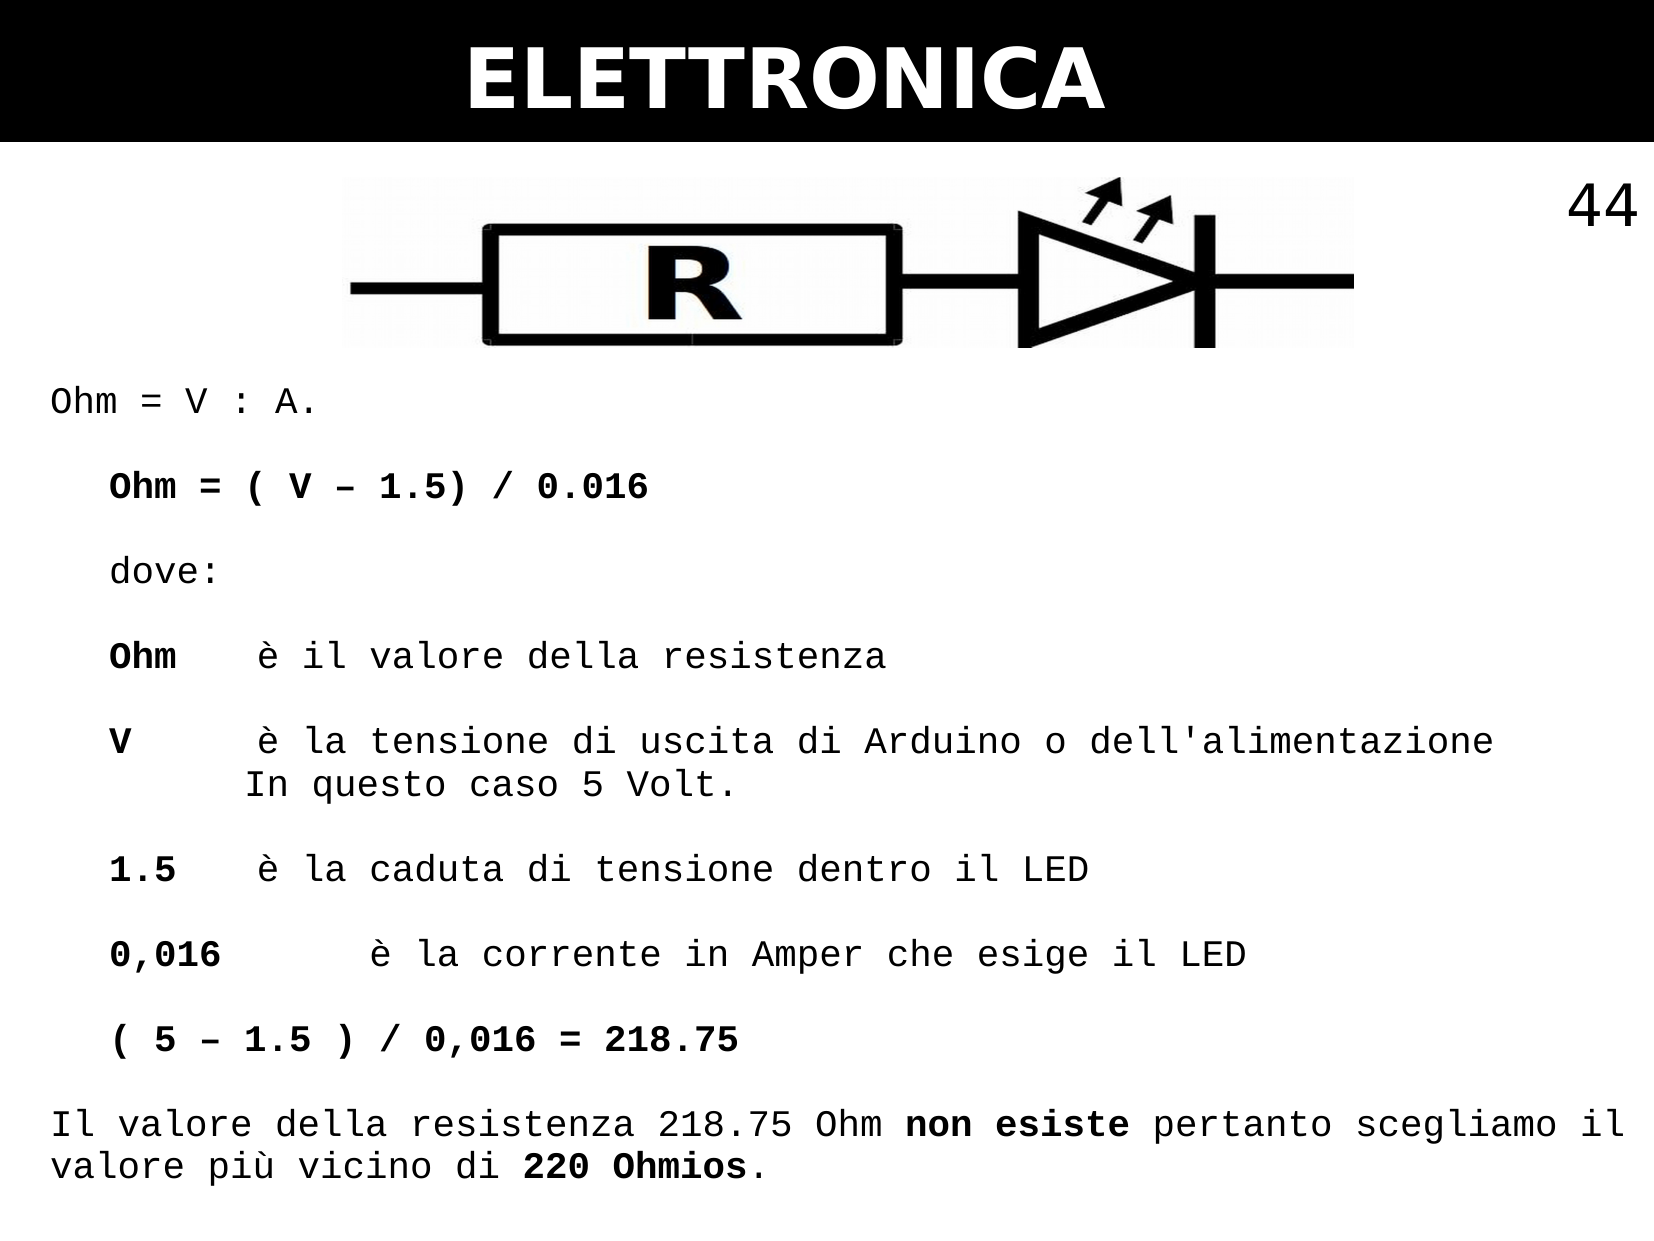

ELETTRONICA
44
Ohm = V : A.
Ohm = ( V – 1.5) / 0.016
dove:
Ohm 	è il valore della resistenza
V 	è la tensione di uscita di Arduino o dell'alimentazione
 In questo caso 5 Volt.
1.5		è la caduta di tensione dentro il LED
0,016	 è la corrente in Amper che esige il LED
( 5 – 1.5 ) / 0,016 = 218.75
Il valore della resistenza 218.75 Ohm non esiste pertanto scegliamo il
valore più vicino di 220 Ohmios.